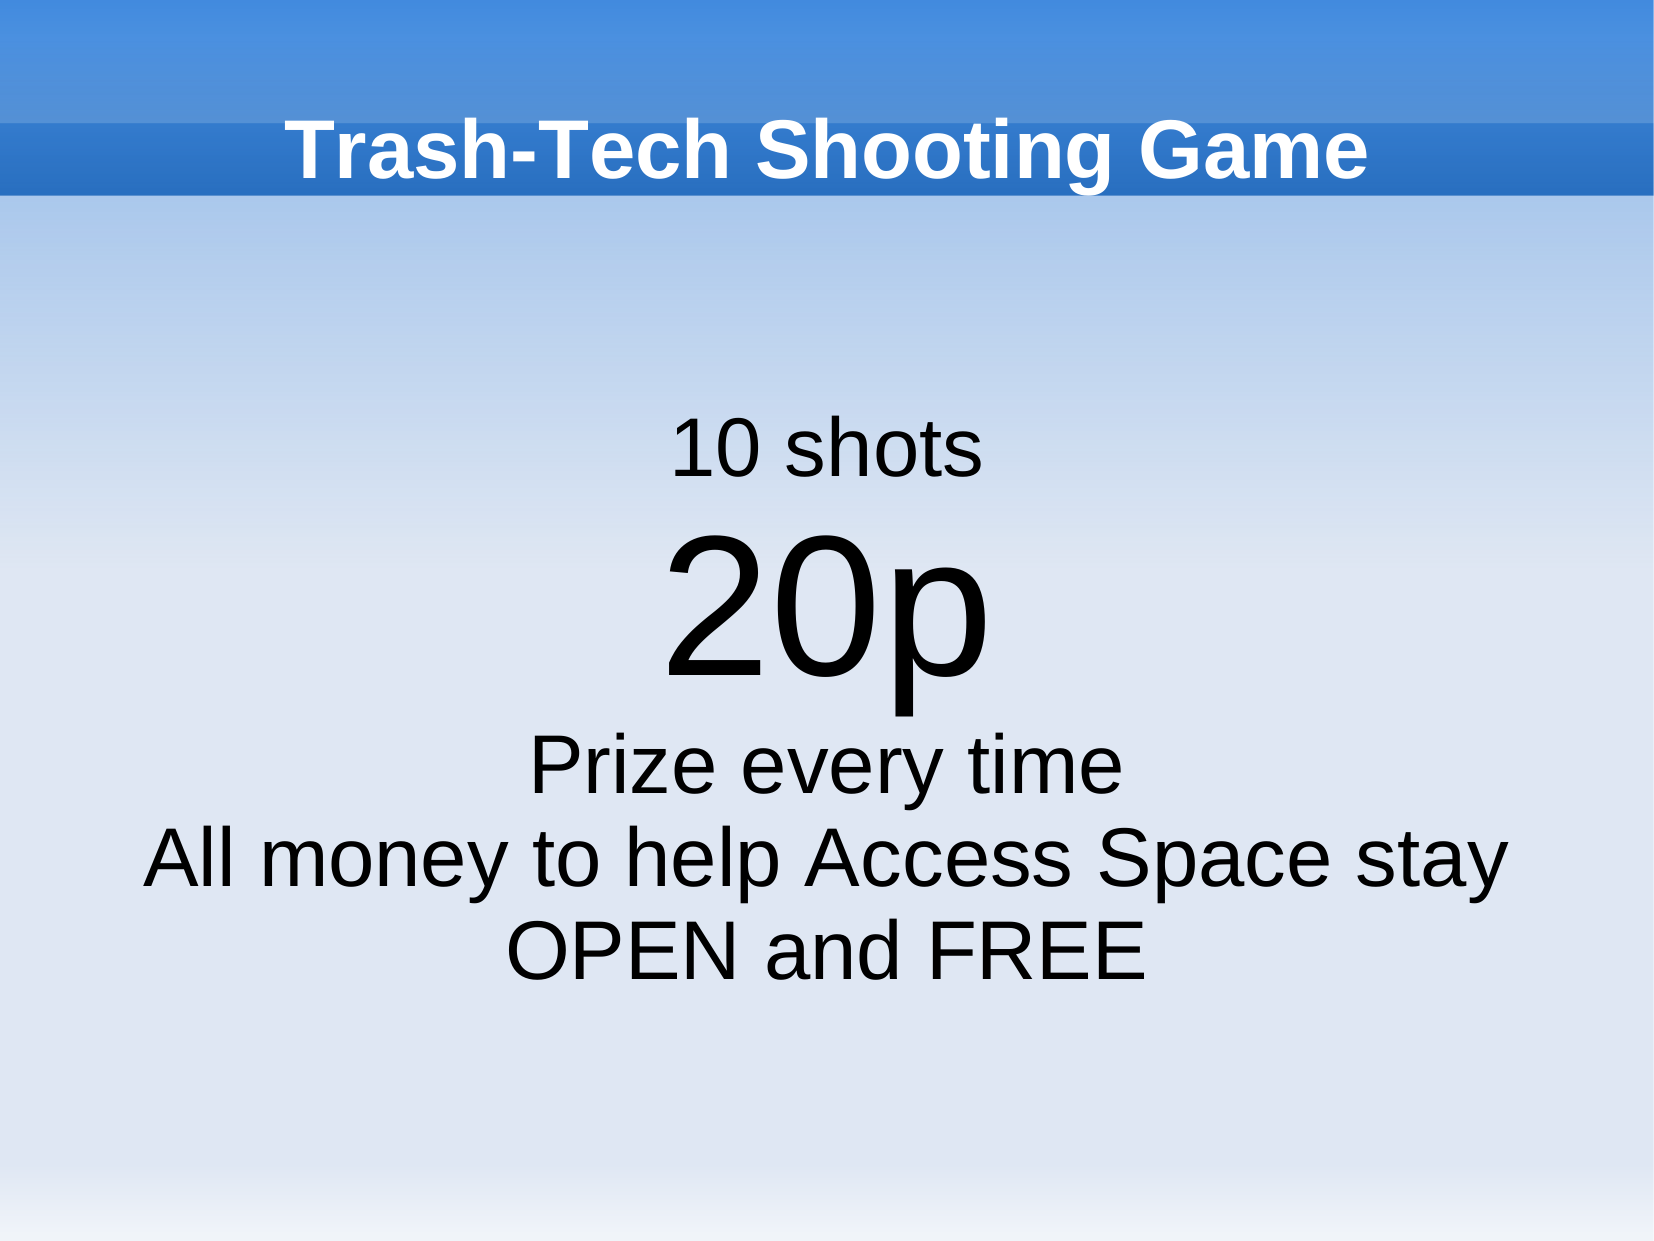

# Trash-Tech Shooting Game
10 shots
20p
Prize every time
All money to help Access Space stay OPEN and FREE